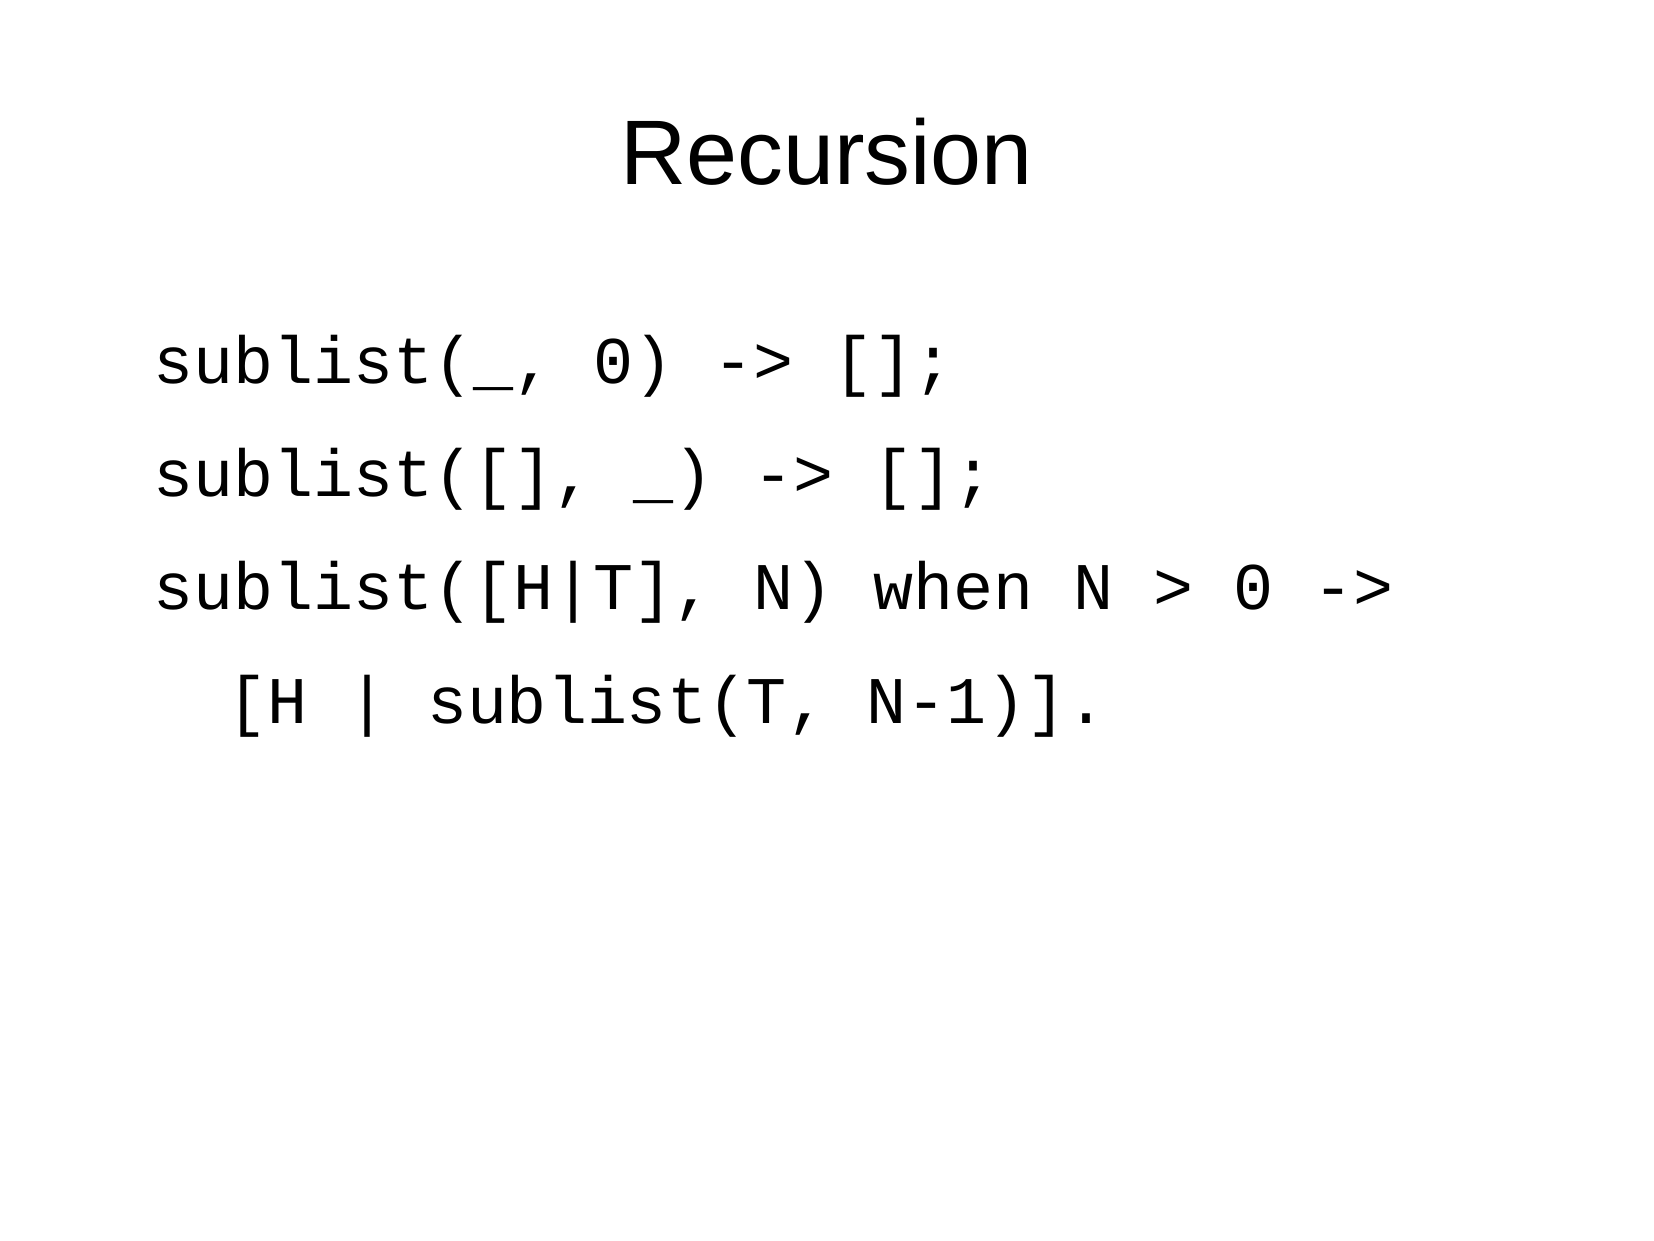

# Recursion
sublist(_, 0) -> [];
sublist([], _) -> [];
sublist([H|T], N) when N > 0 ->
	[H | sublist(T, N-1)].